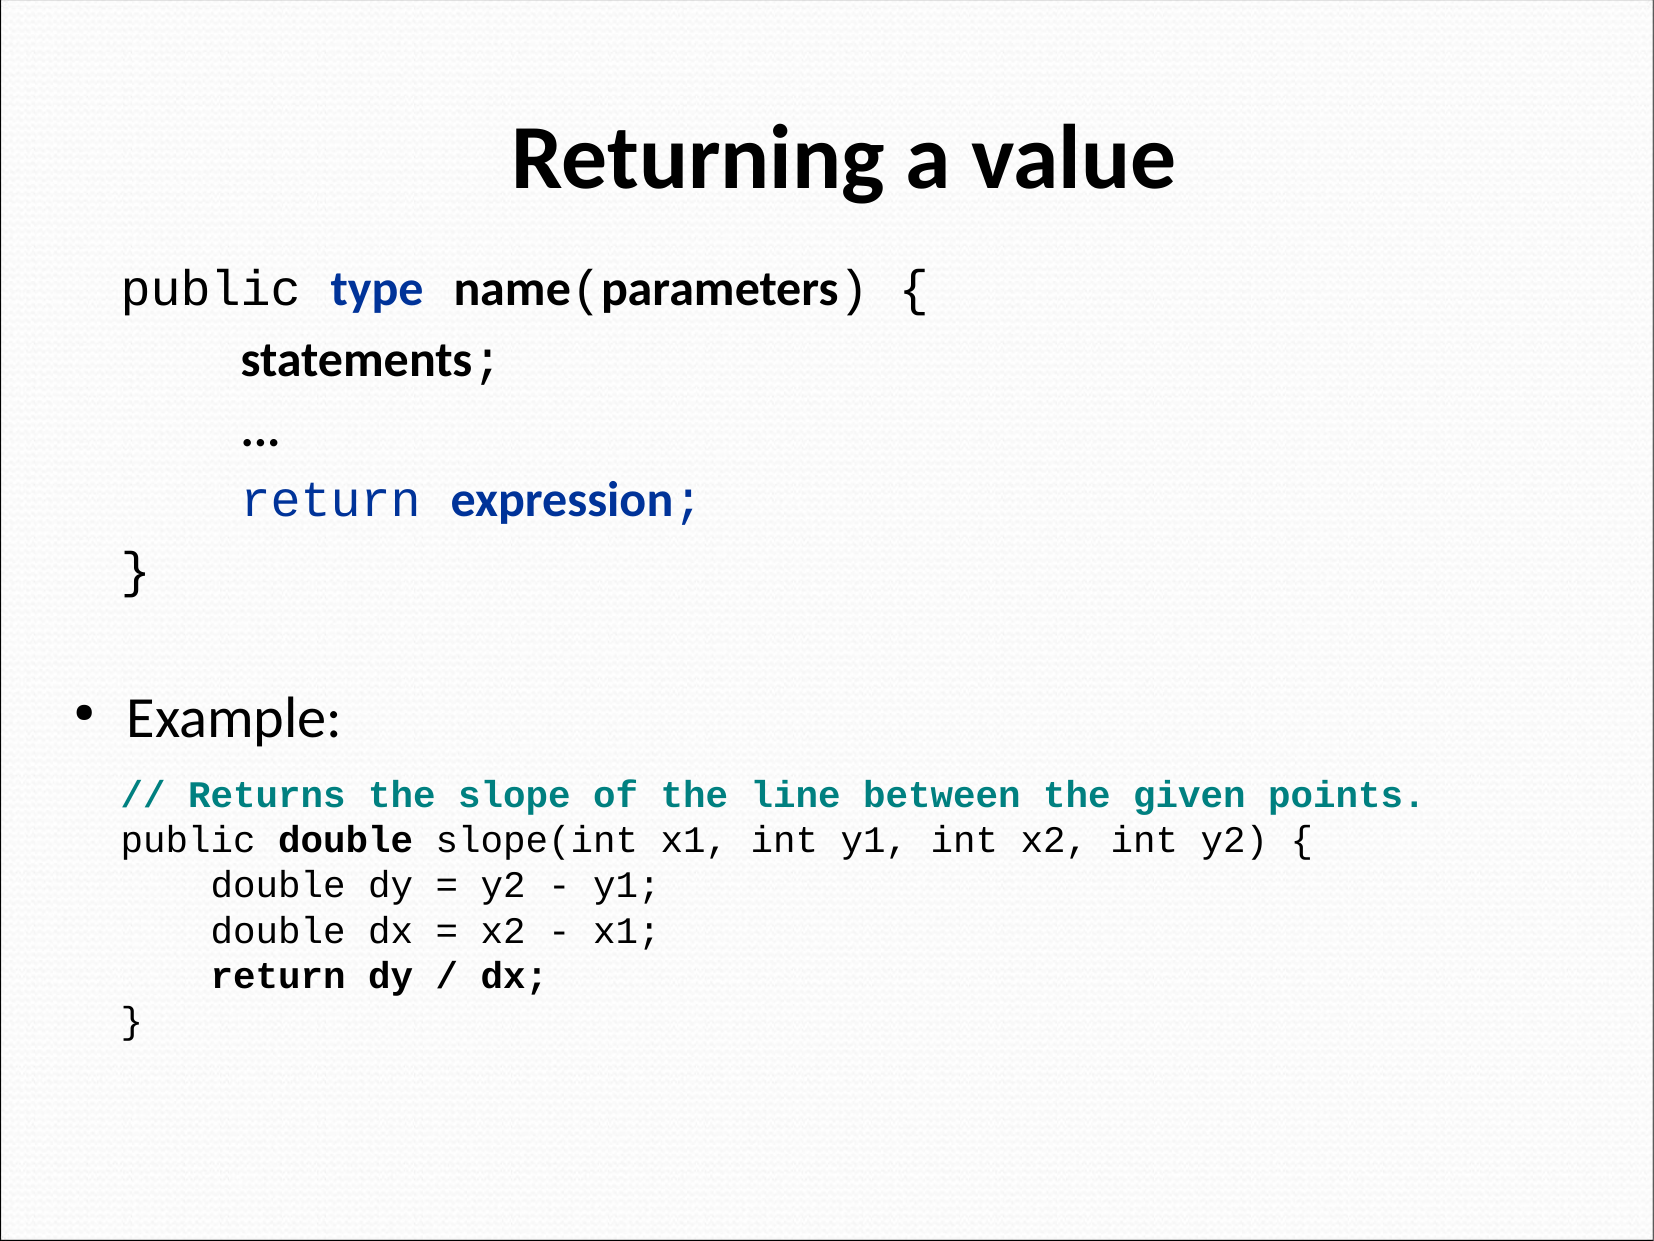

# Returning a value
public type name(parameters) {
 statements;
 ...
 return expression;
}
Example:
// Returns the slope of the line between the given points.
public double slope(int x1, int y1, int x2, int y2) {
 double dy = y2 - y1;
 double dx = x2 - x1;
 return dy / dx;
}